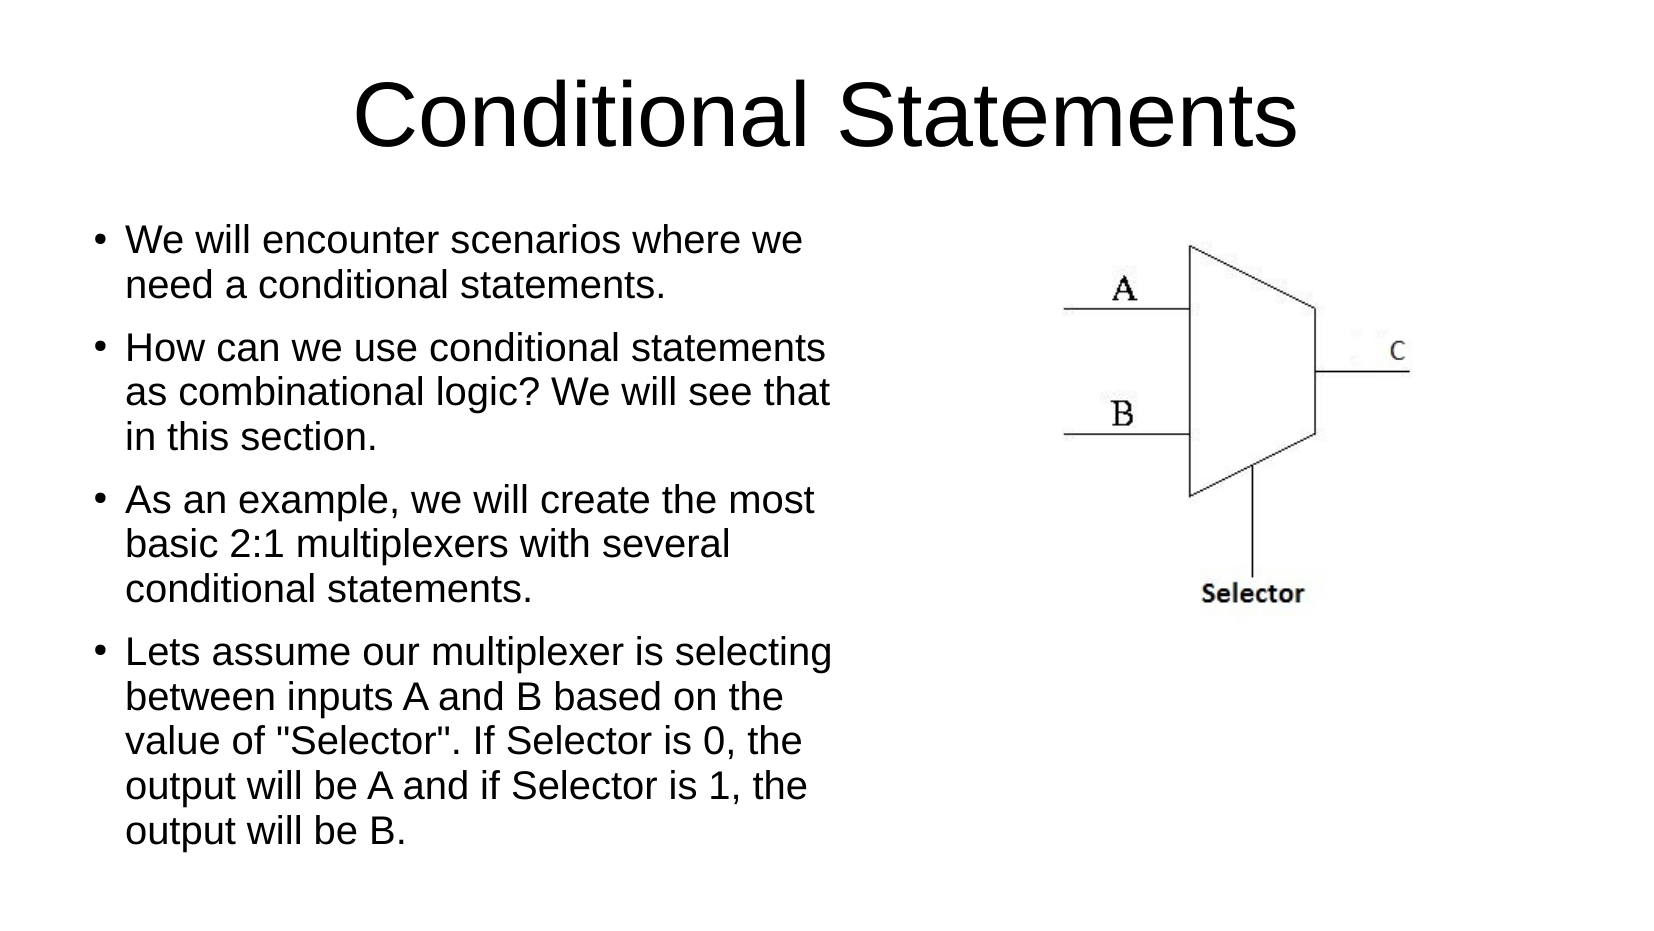

# Conditional Statements
We will encounter scenarios where we need a conditional statements.
How can we use conditional statements as combinational logic? We will see that in this section.
As an example, we will create the most basic 2:1 multiplexers with several conditional statements.
Lets assume our multiplexer is selecting between inputs A and B based on the value of "Selector". If Selector is 0, the output will be A and if Selector is 1, the output will be B.